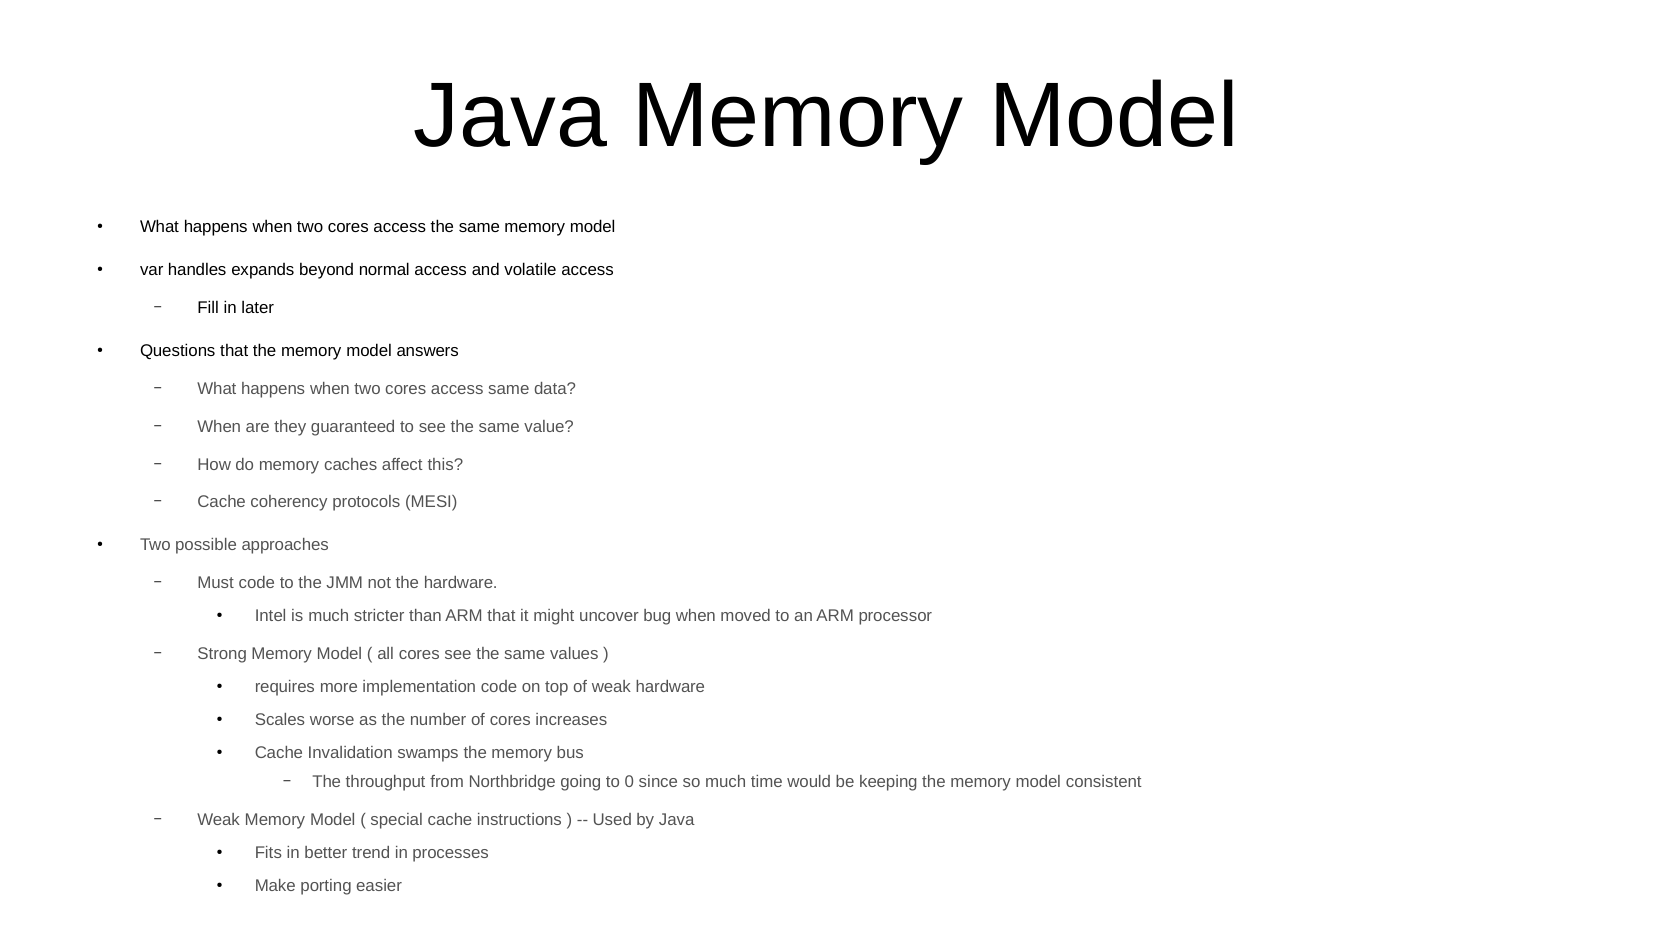

# Java Memory Model
What happens when two cores access the same memory model
var handles expands beyond normal access and volatile access
Fill in later
Questions that the memory model answers
What happens when two cores access same data?
When are they guaranteed to see the same value?
How do memory caches affect this?
Cache coherency protocols (MESI)
Two possible approaches
Must code to the JMM not the hardware.
Intel is much stricter than ARM that it might uncover bug when moved to an ARM processor
Strong Memory Model ( all cores see the same values )
requires more implementation code on top of weak hardware
Scales worse as the number of cores increases
Cache Invalidation swamps the memory bus
The throughput from Northbridge going to 0 since so much time would be keeping the memory model consistent
Weak Memory Model ( special cache instructions ) -- Used by Java
Fits in better trend in processes
Make porting easier